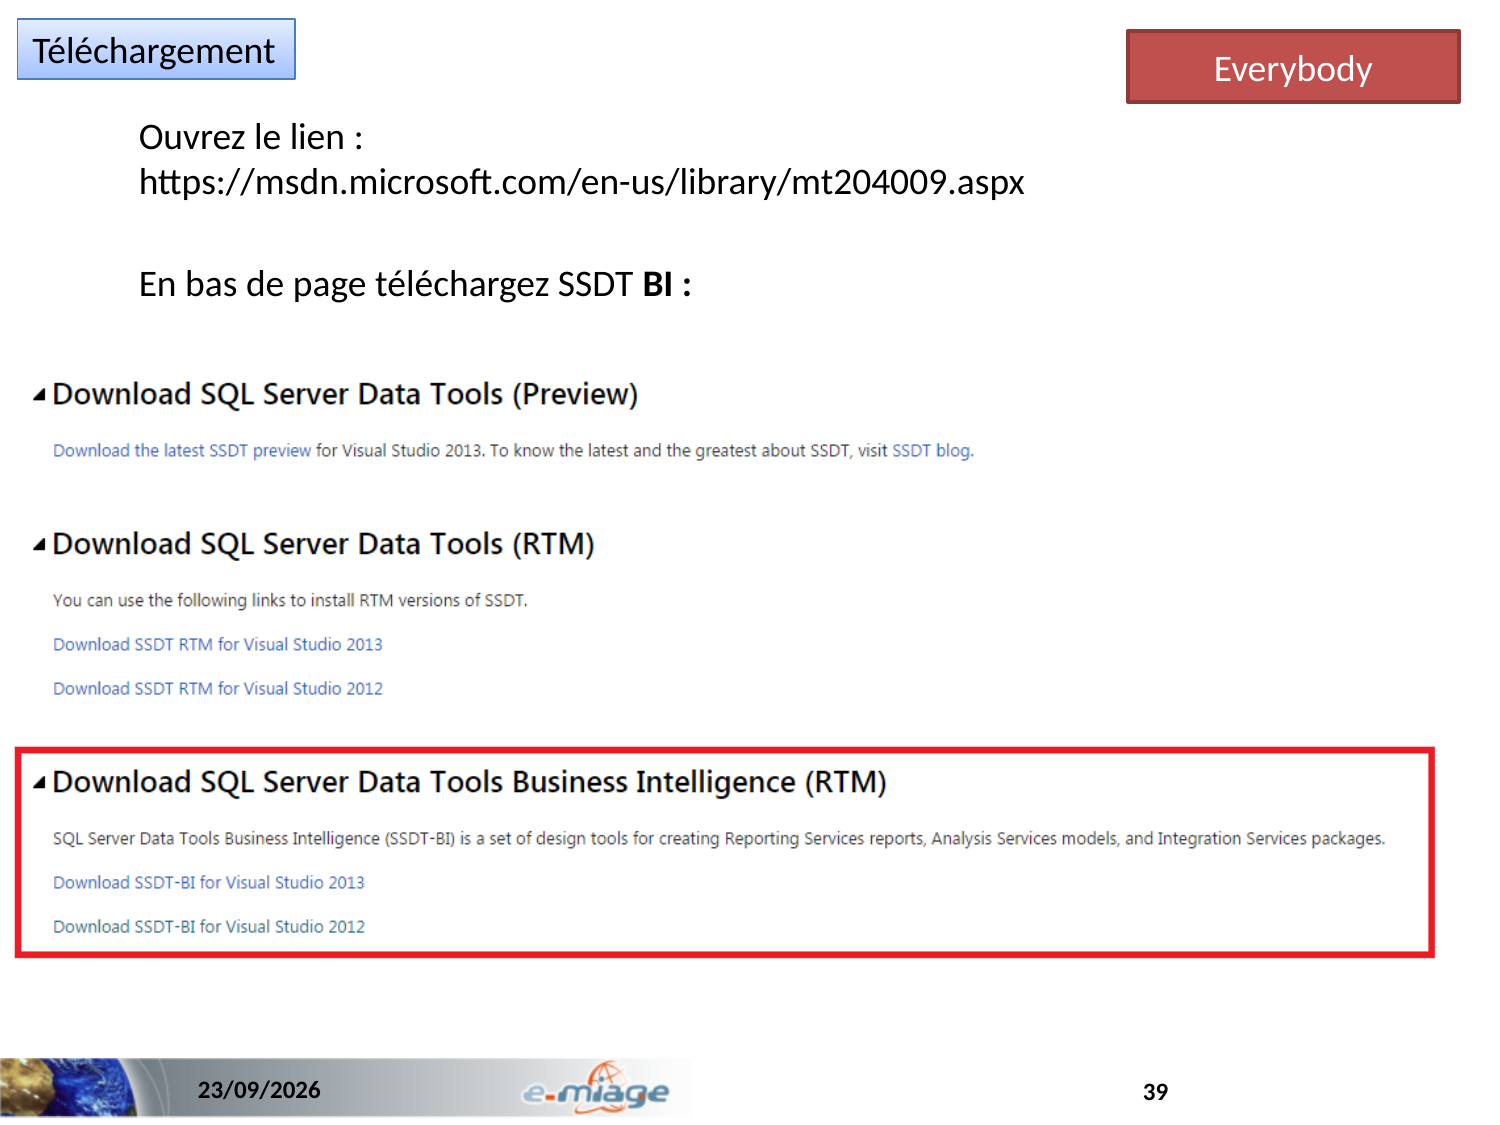

Téléchargement
Everybody
Ouvrez le lien : https://msdn.microsoft.com/en-us/library/mt204009.aspx
En bas de page téléchargez SSDT BI :